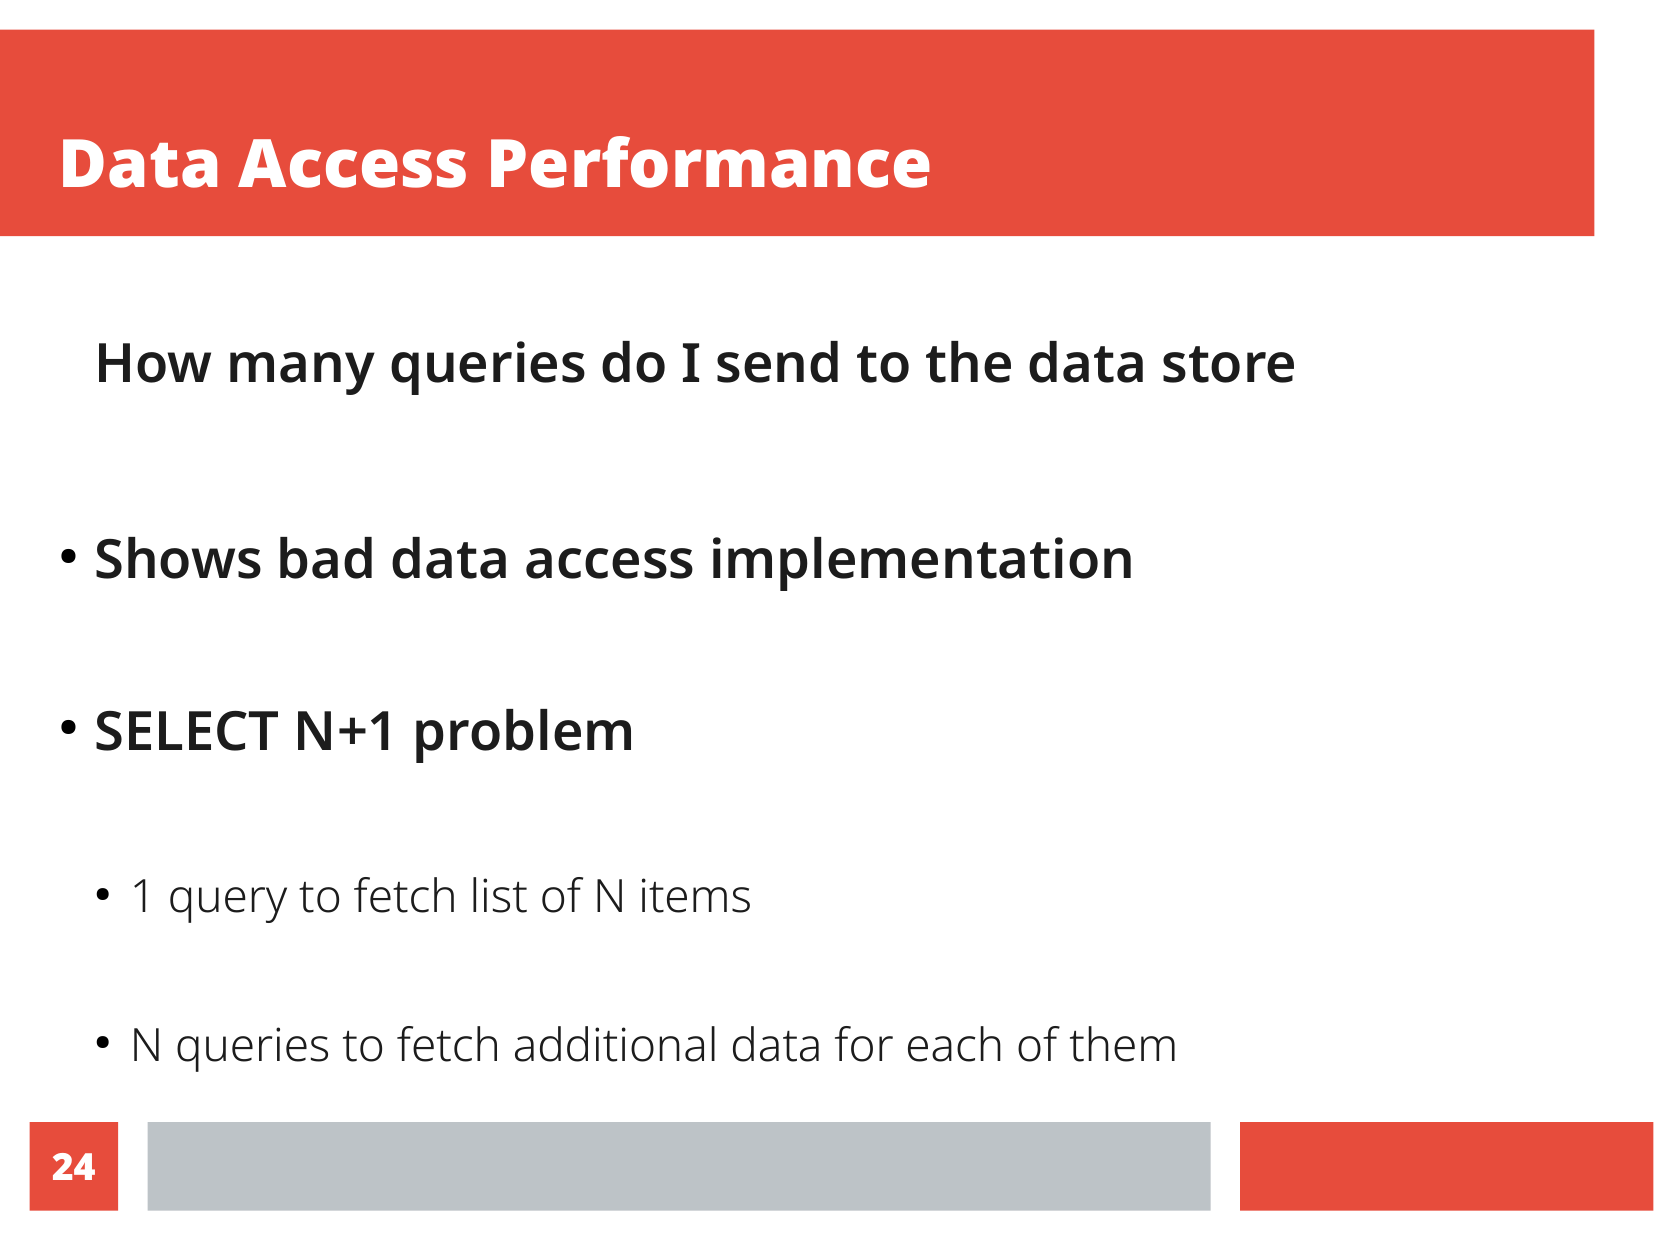

# Data Access Performance
How many queries do I send to the data store
Shows bad data access implementation
SELECT N+1 problem
1 query to fetch list of N items
N queries to fetch additional data for each of them
24